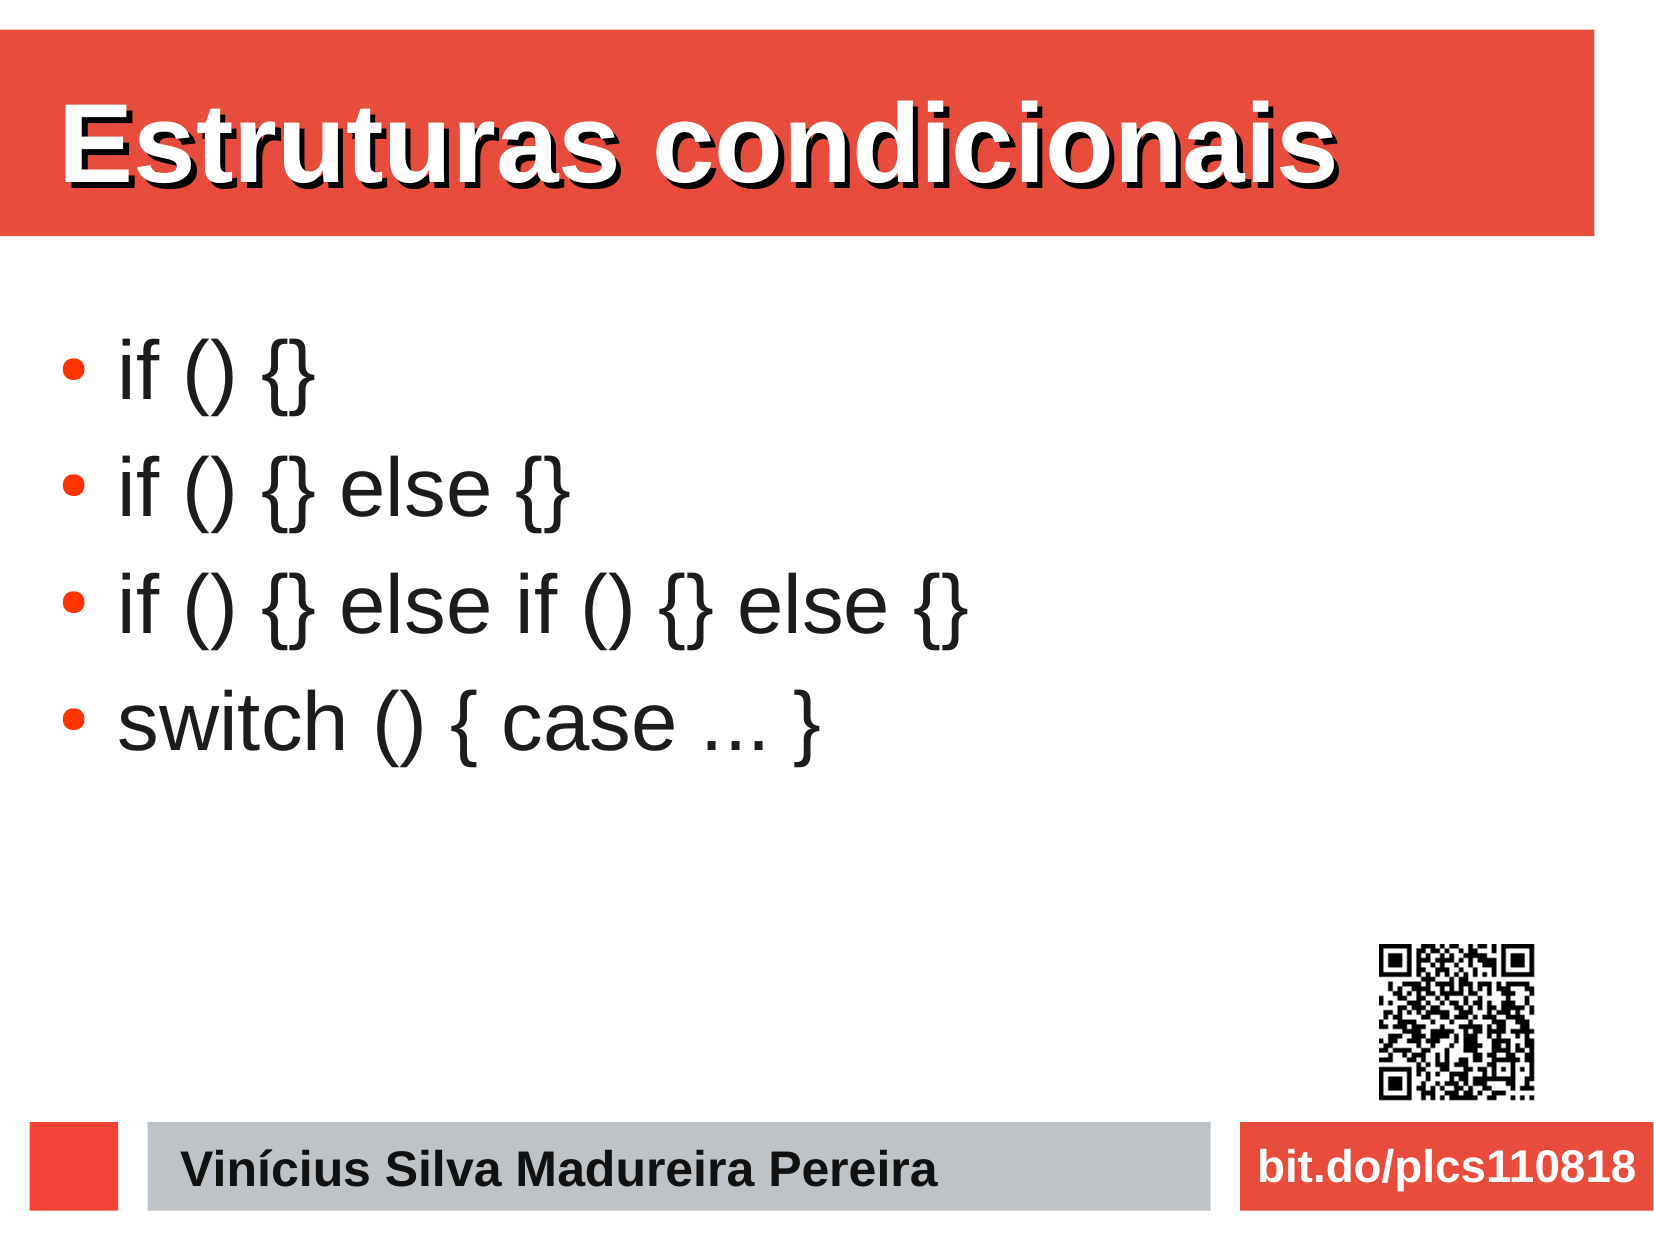

# Estruturas condicionais
 if () {}
 if () {} else {}
 if () {} else if () {} else {}
 switch () { case ... }
Vinícius Silva Madureira Pereira
bit.do/plcs110818